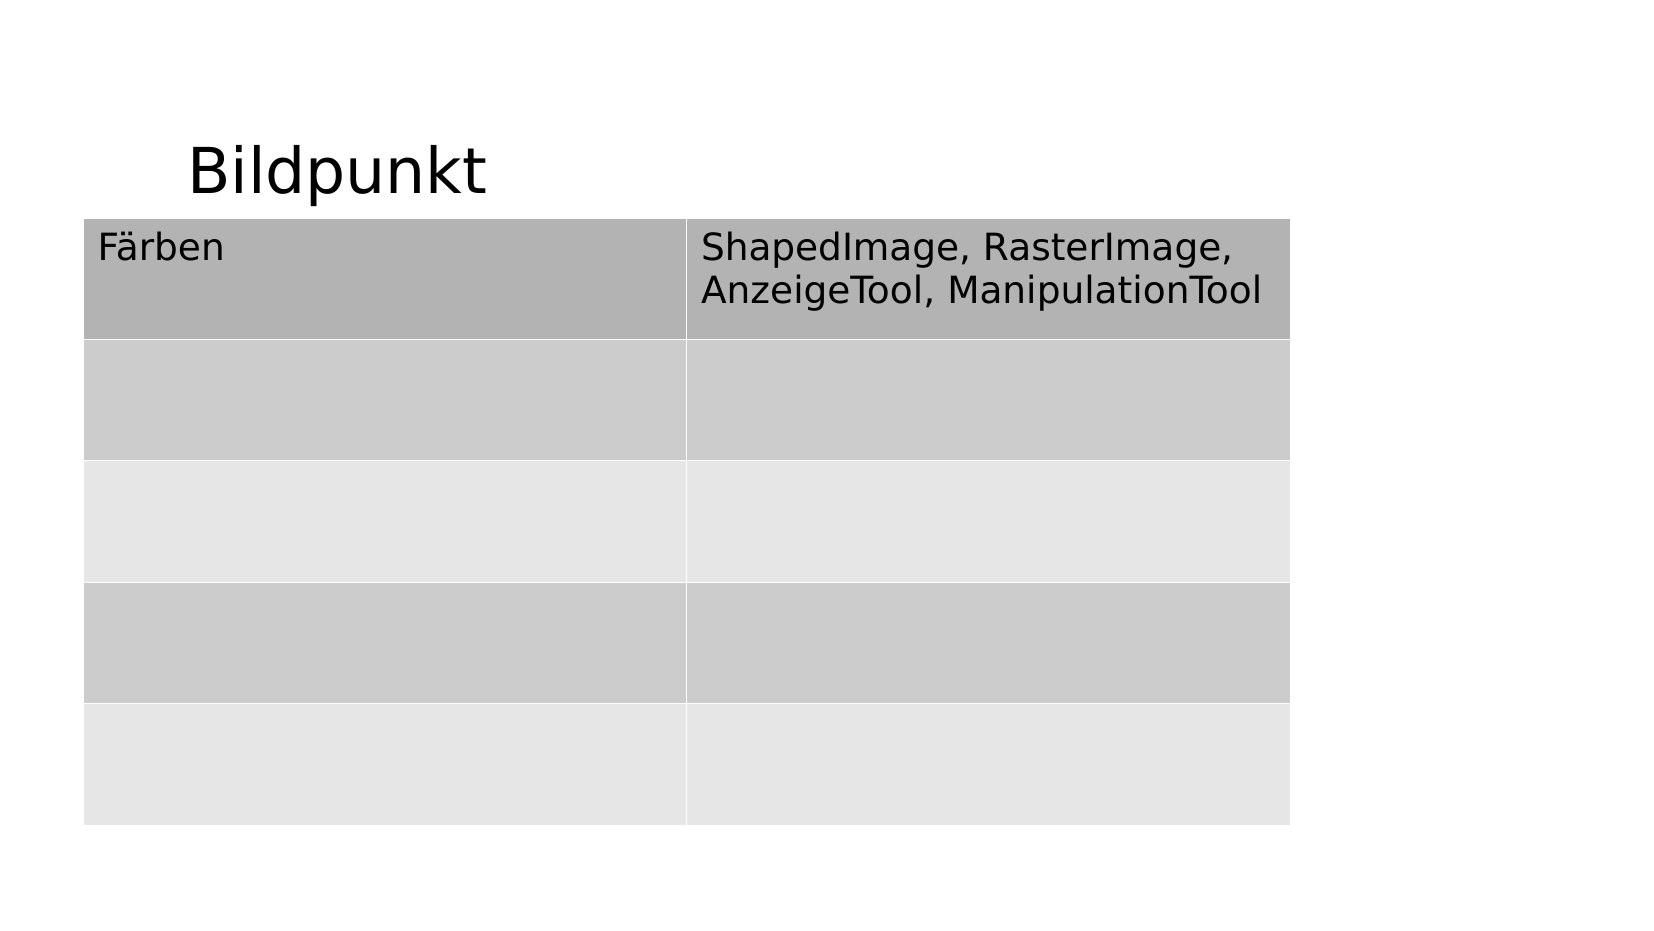

# Bildpunkt
| Färben | ShapedImage, RasterImage, AnzeigeTool, ManipulationTool |
| --- | --- |
| | |
| | |
| | |
| | |